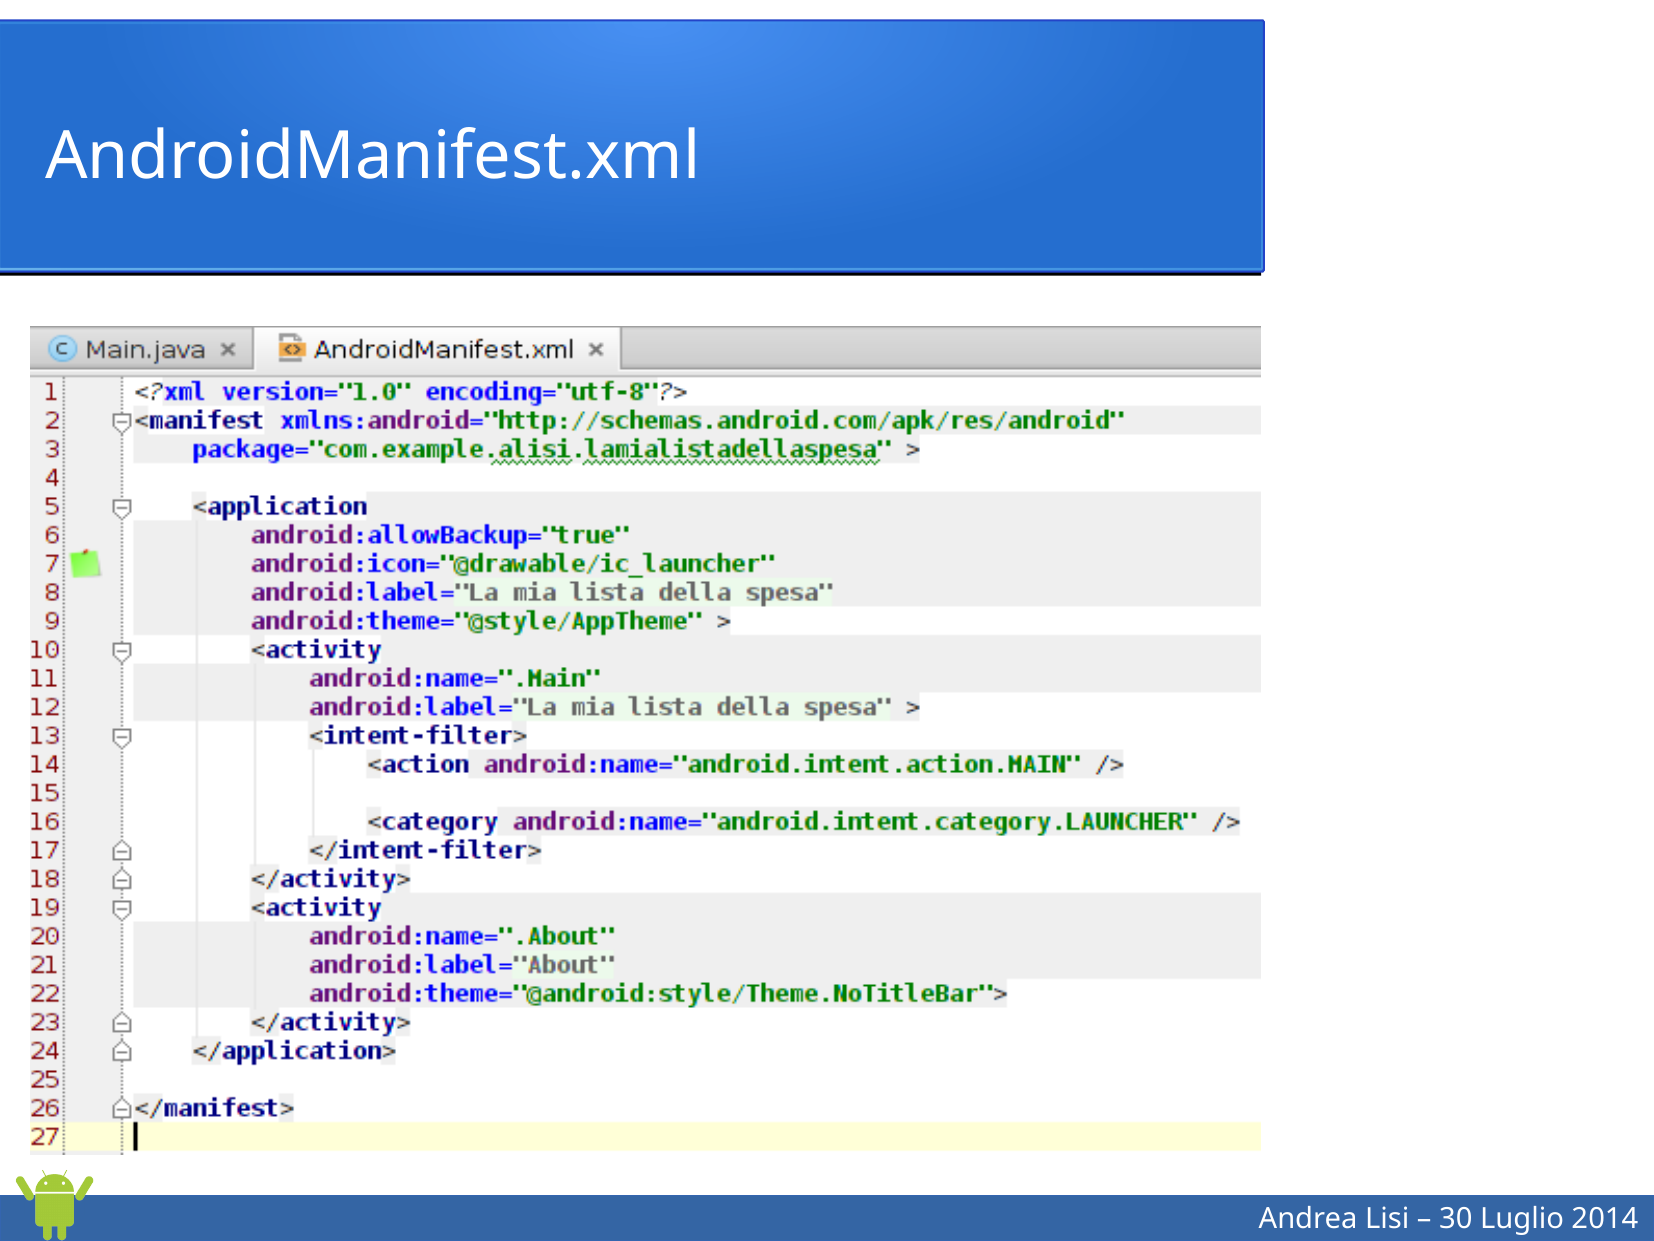

# AndroidManifest.xml
Andrea Lisi – 30 Luglio 2014